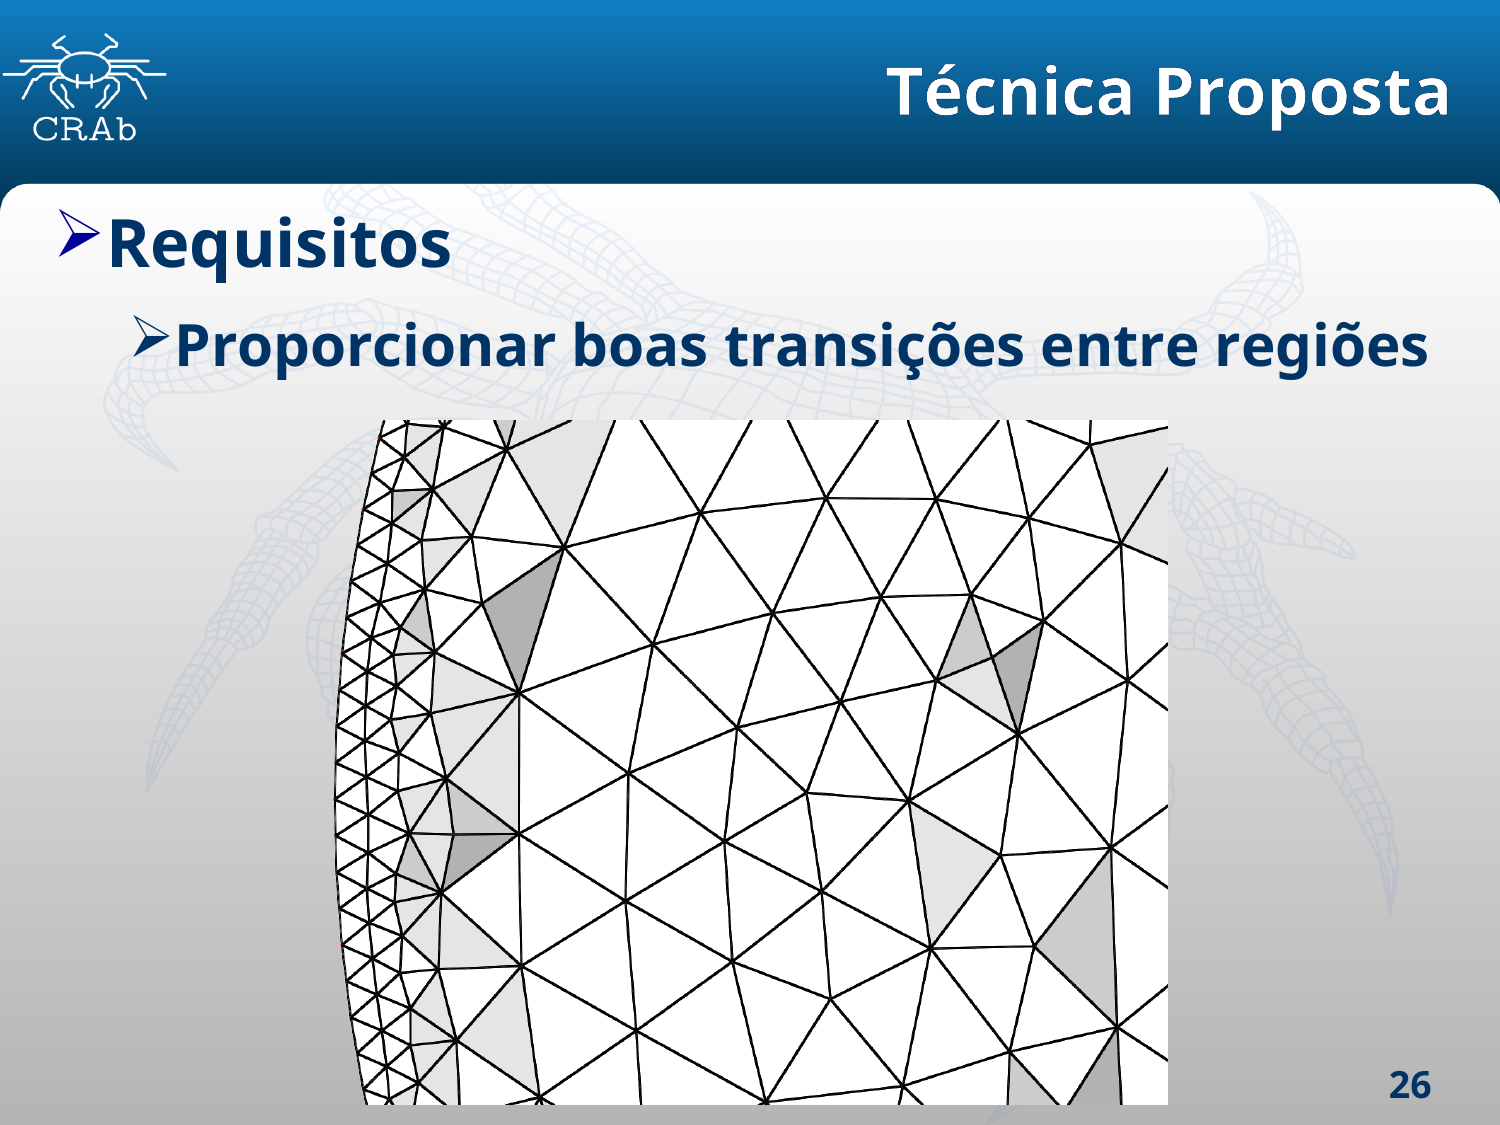

# Técnica Proposta
Requisitos
Proporcionar boas transições entre regiões